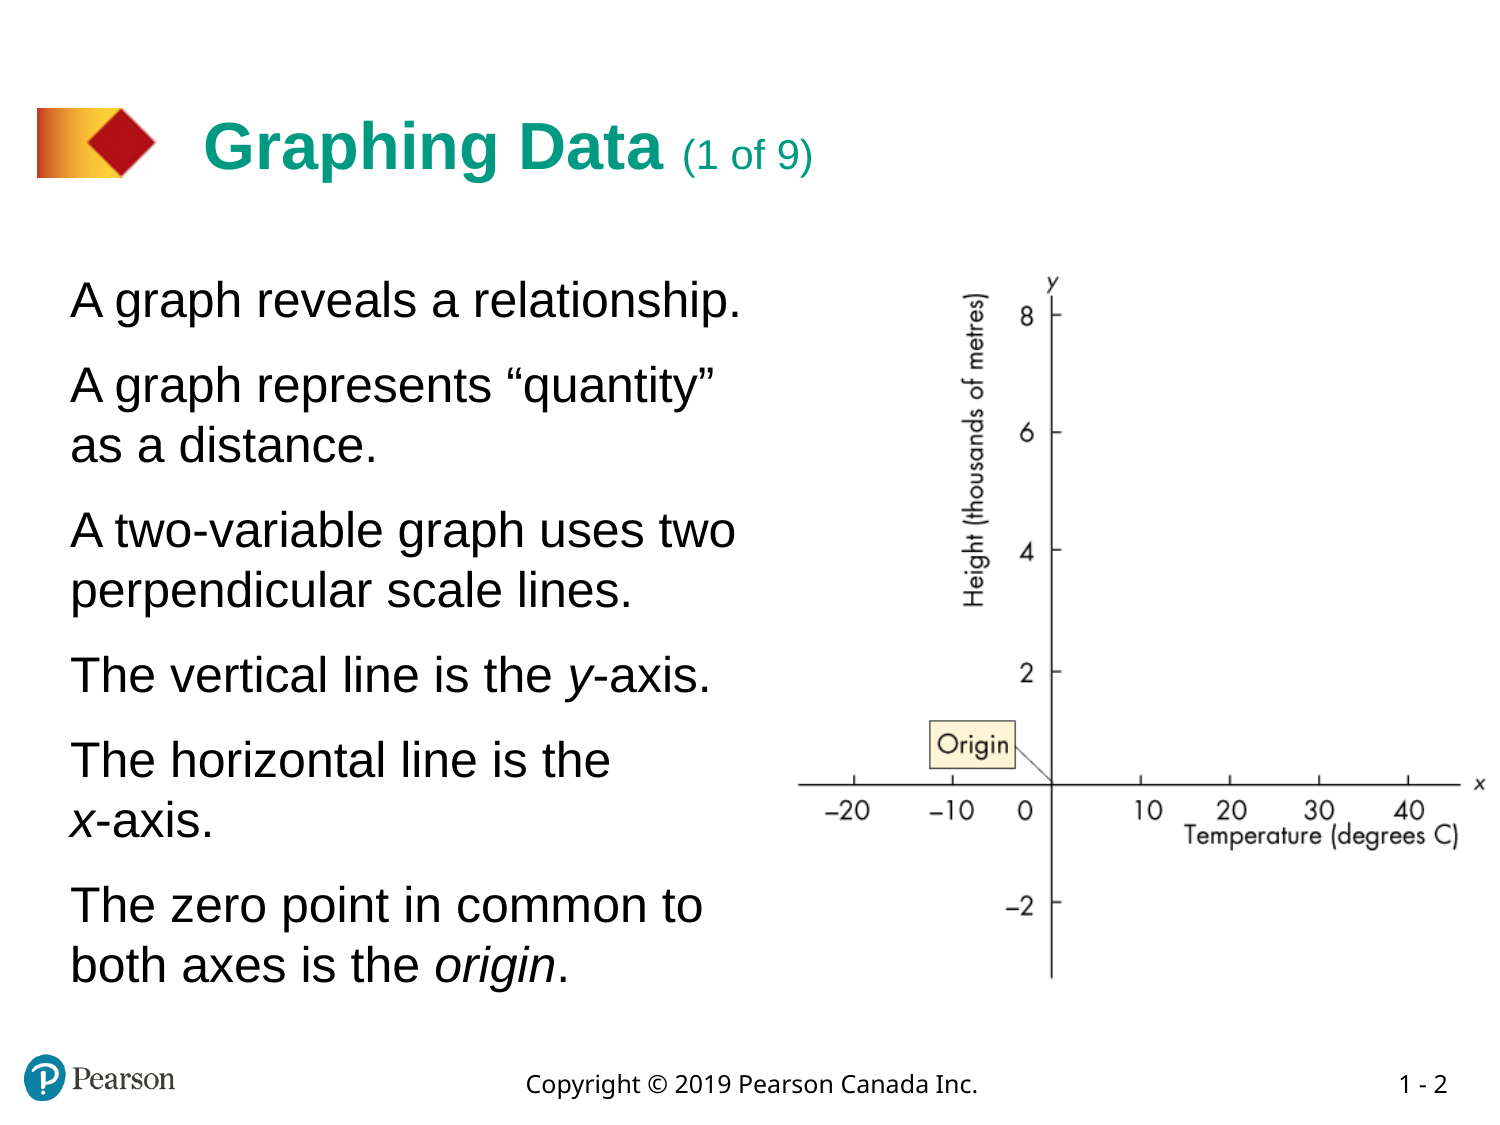

# Graphing Data (1 of 9)
A graph reveals a relationship.
A graph represents “quantity” as a distance.
A two-variable graph uses two perpendicular scale lines.
The vertical line is the y-axis.
The horizontal line is the
x-axis.
The zero point in common to both axes is the origin.